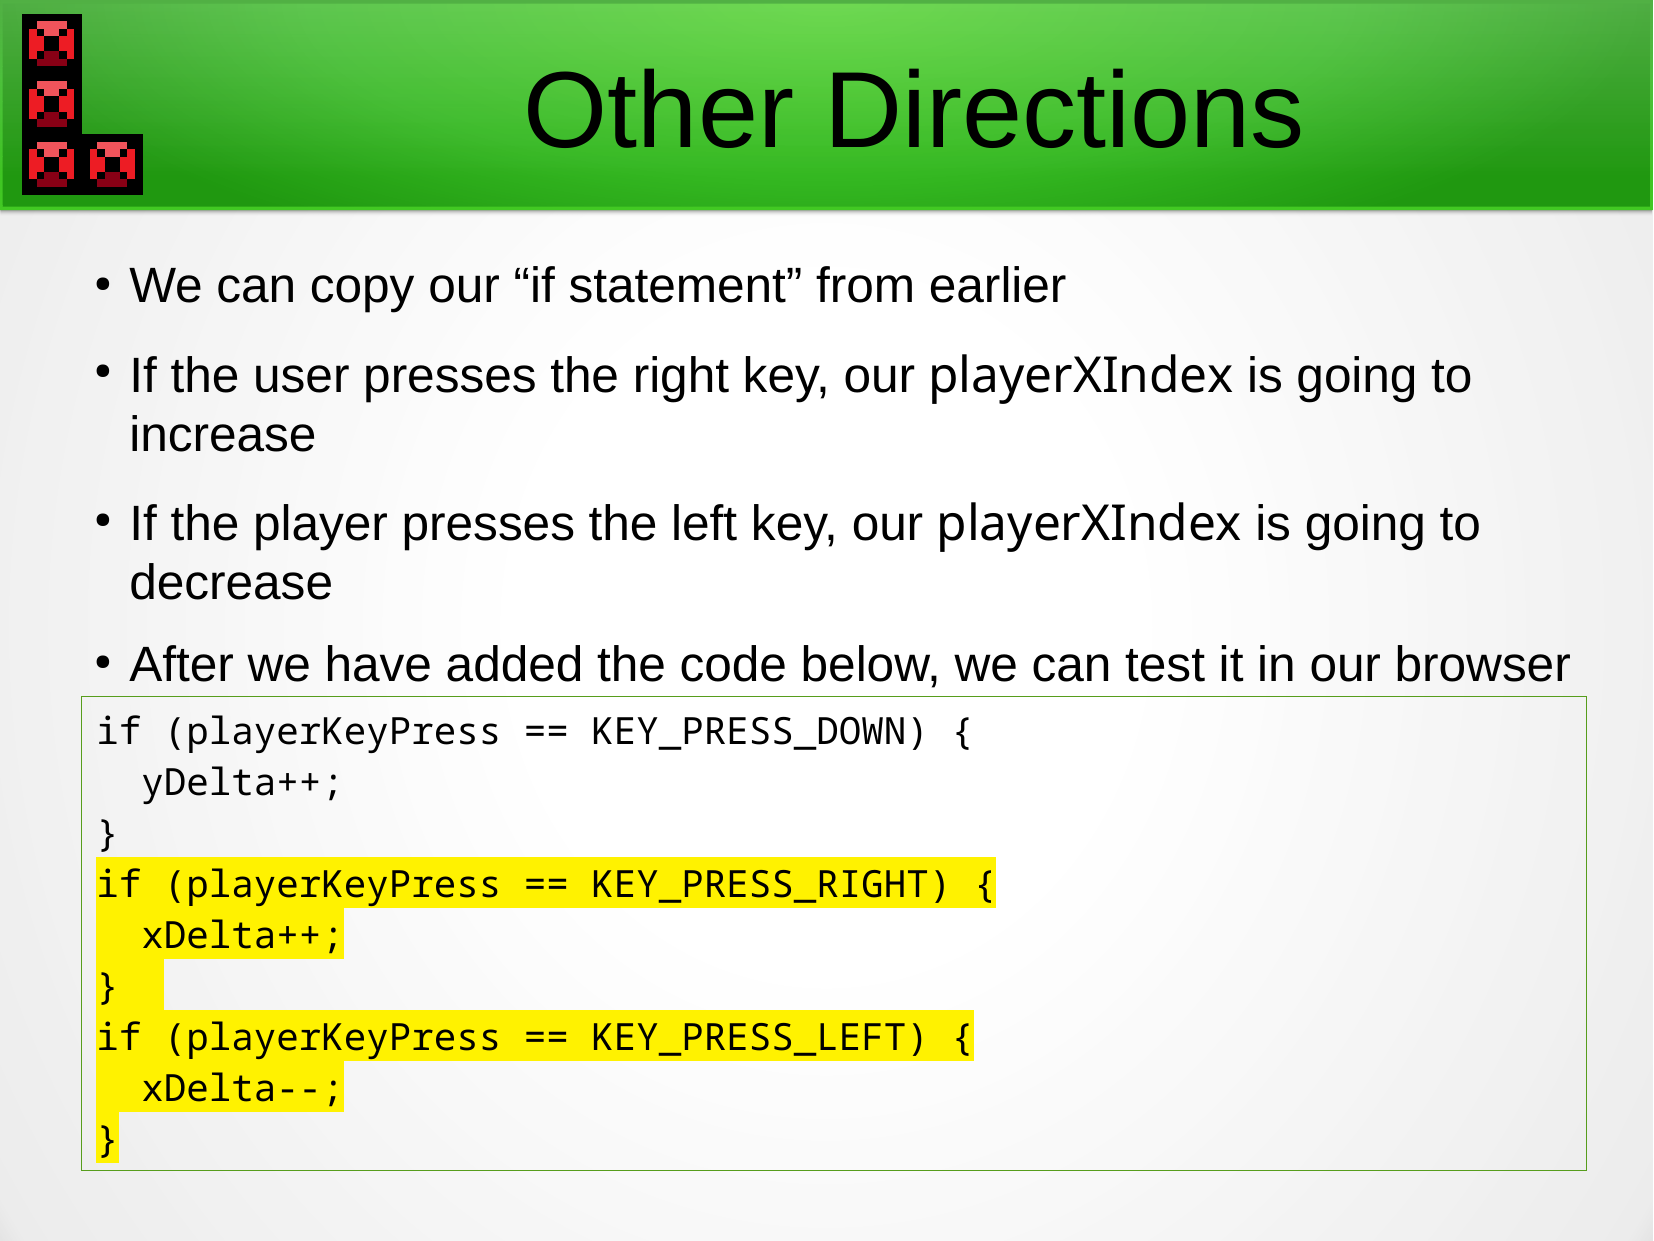

# Other Directions
We can copy our “if statement” from earlier
If the user presses the right key, our playerXIndex is going to increase
If the player presses the left key, our playerXIndex is going to decrease
After we have added the code below, we can test it in our browser
if (playerKeyPress == KEY_PRESS_DOWN) {
 yDelta++;
}
if (playerKeyPress == KEY_PRESS_RIGHT) {
 xDelta++;
}
if (playerKeyPress == KEY_PRESS_LEFT) {
 xDelta--;
}